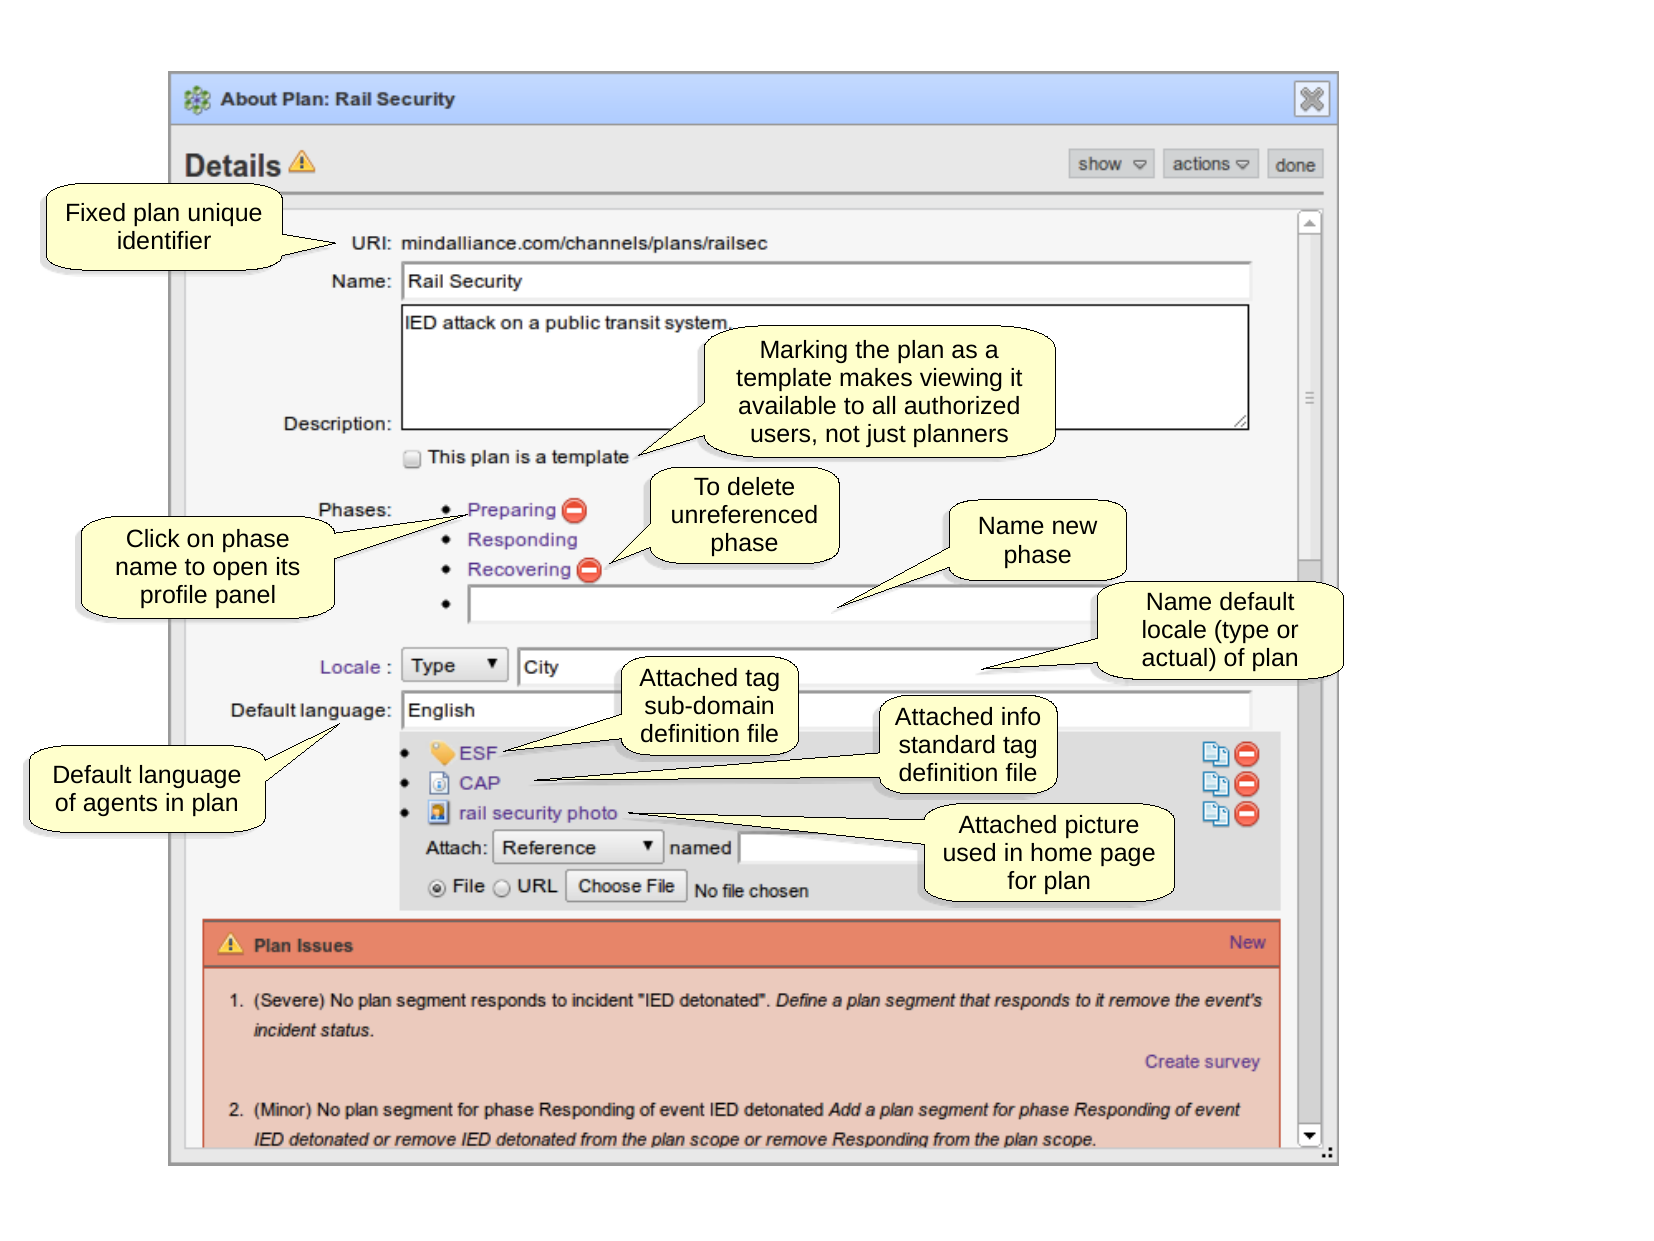

Fixed plan unique identifier
Marking the plan as a template makes viewing it available to all authorized users, not just planners
To delete unreferenced phase
Name new phase
Click on phase name to open its profile panel
Name default locale (type or actual) of plan
Attached tag sub-domain definition file
Attached info standard tag definition file
Default language of agents in plan
Attached picture used in home page for plan